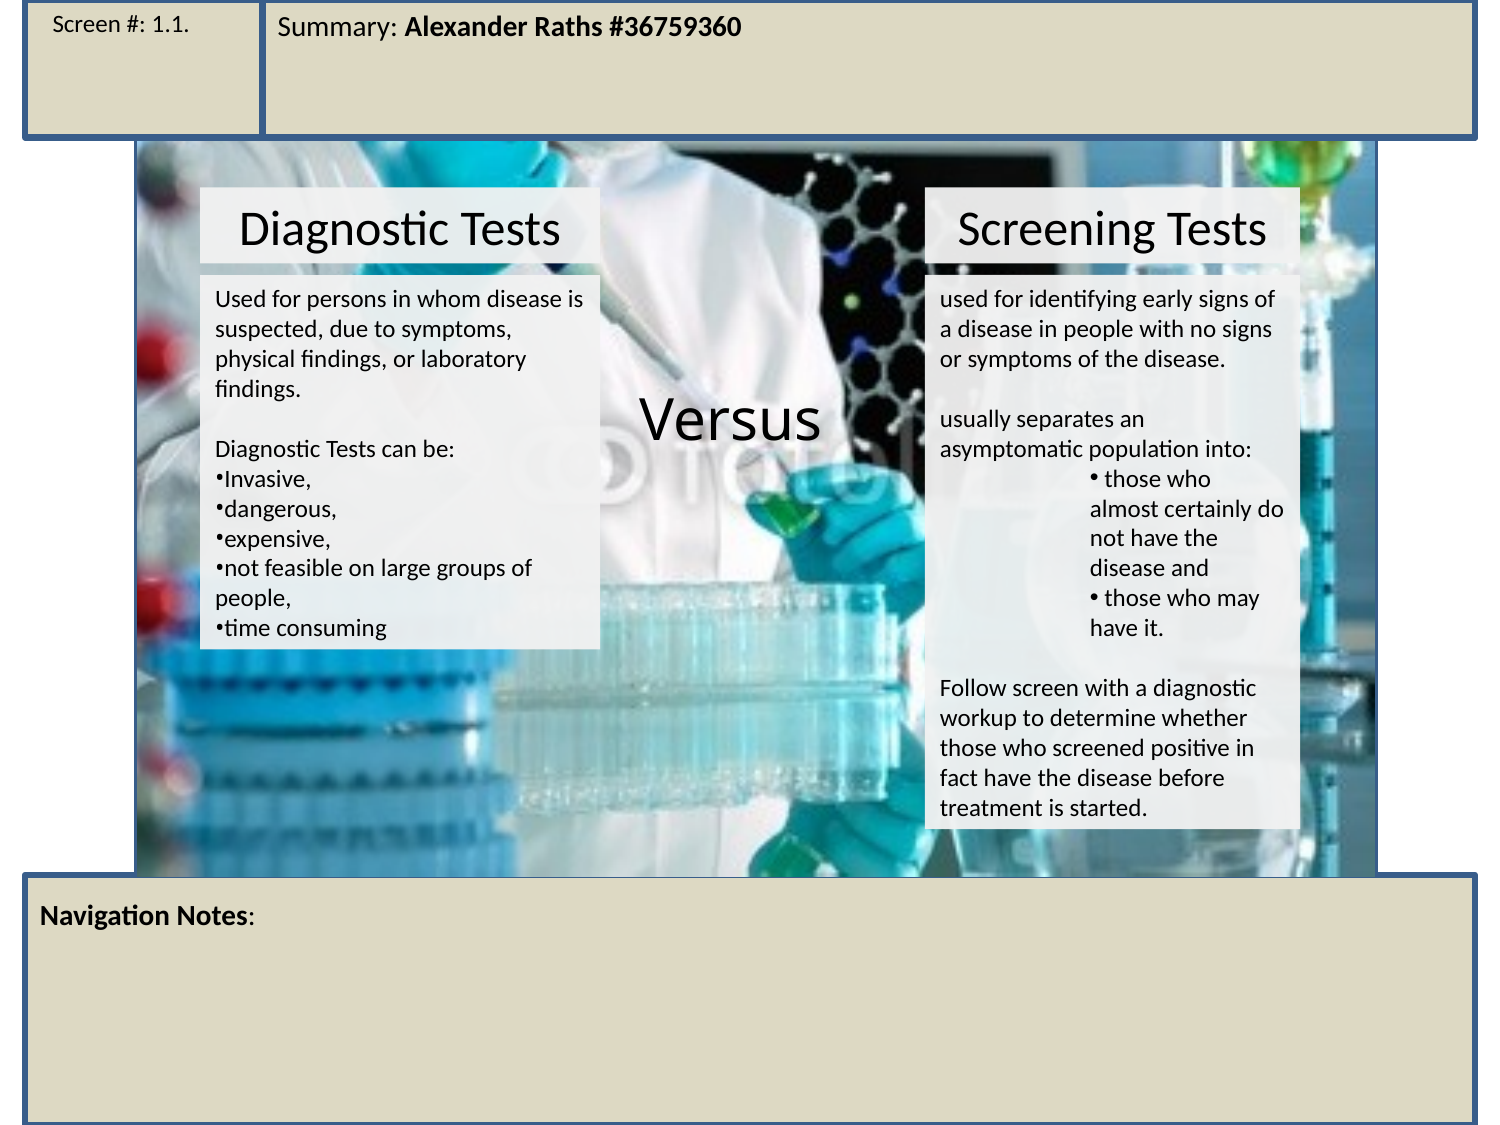

Screen #: 1.1.
Summary: Alexander Raths #36759360
Diagnostic Tests
Screening Tests
Used for persons in whom disease is suspected, due to symptoms, physical findings, or laboratory findings.
Diagnostic Tests can be:
Invasive,
dangerous,
expensive,
not feasible on large groups of people,
time consuming
used for identifying early signs of a disease in people with no signs or symptoms of the disease.
usually separates an asymptomatic population into:
 those who almost certainly do not have the disease and
 those who may have it.
Follow screen with a diagnostic workup to determine whether those who screened positive in fact have the disease before treatment is started.
Versus
Navigation Notes: